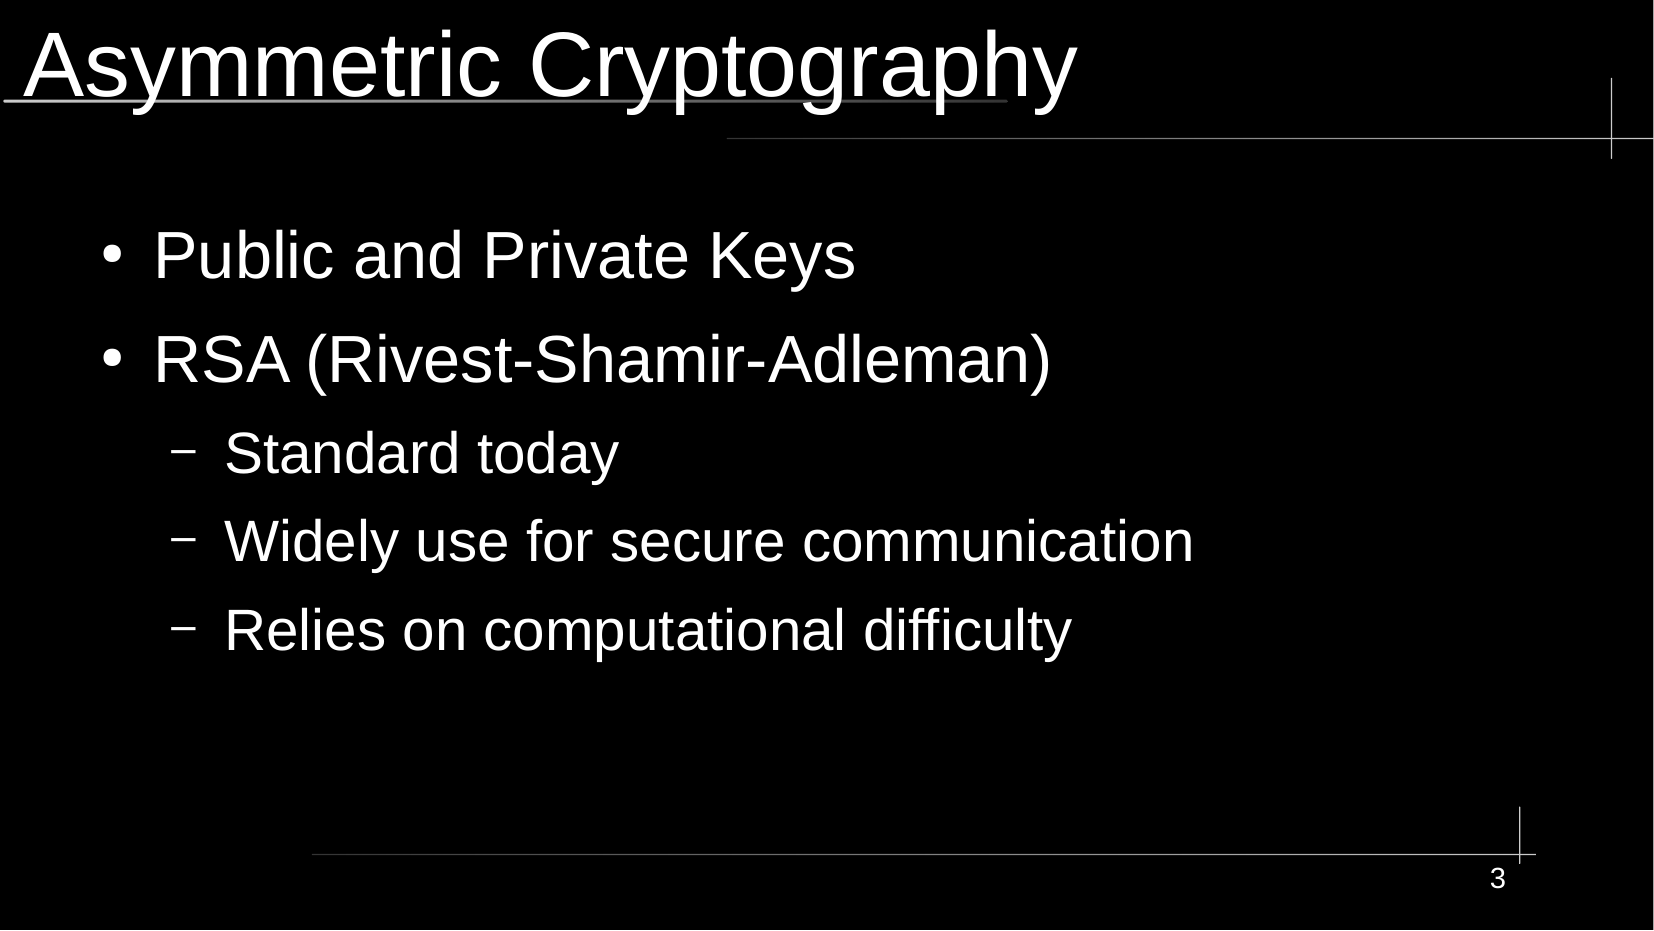

# Asymmetric Cryptography
Public and Private Keys
RSA (Rivest-Shamir-Adleman)
Standard today
Widely use for secure communication
Relies on computational difficulty
3